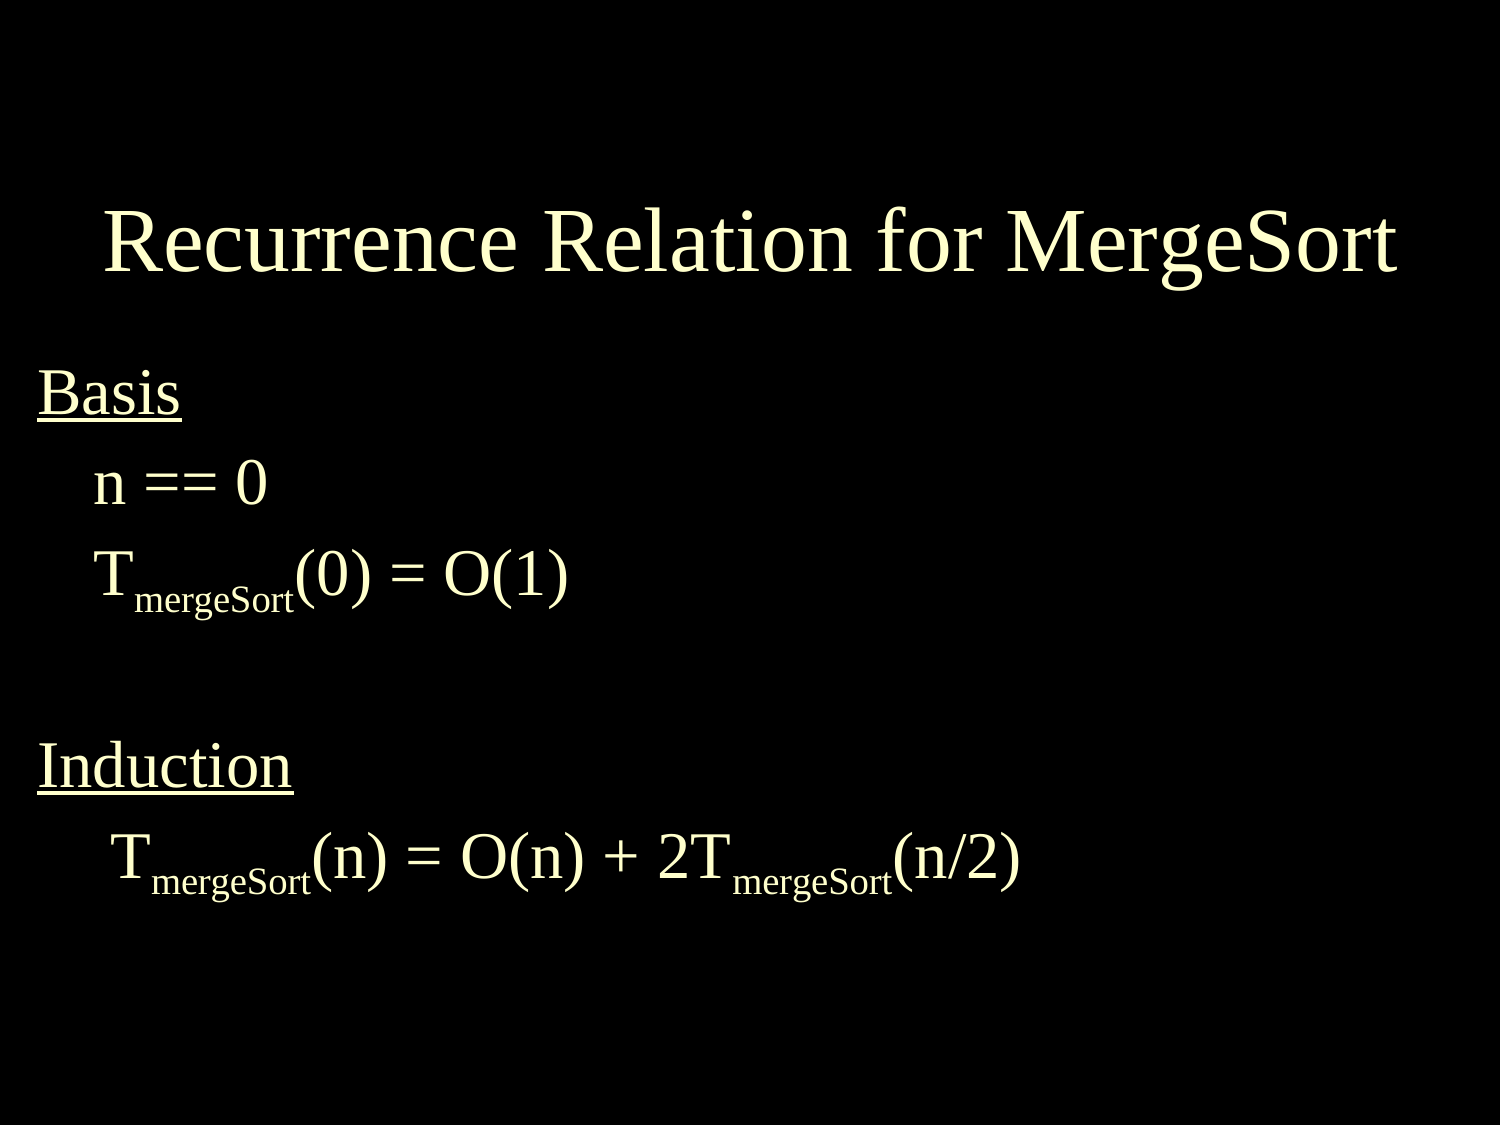

# Recurrence Relation for MergeSort
Basis
	n == 0
	TmergeSort(0) = O(1)
Induction
	 TmergeSort(n) = O(n) + 2TmergeSort(n/2)